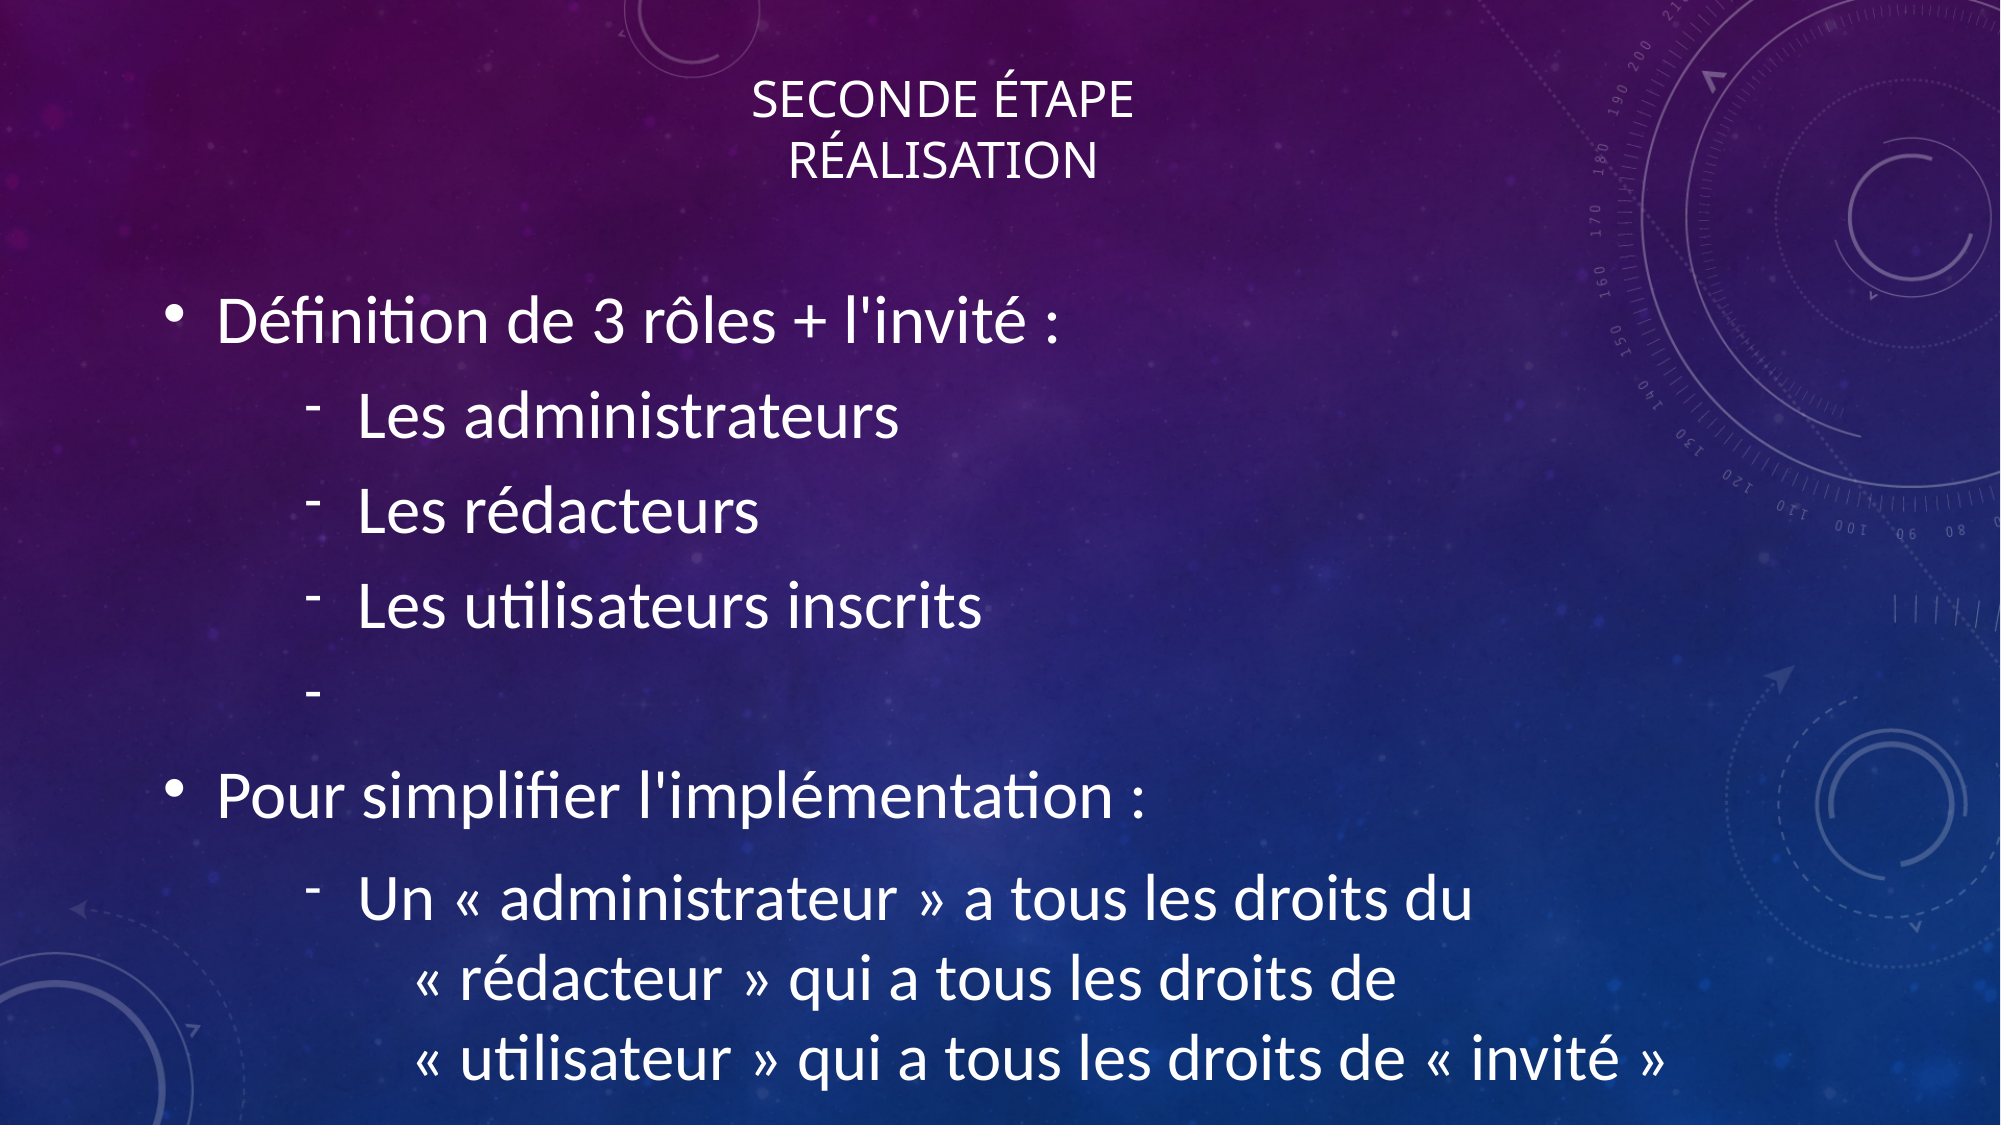

# Seconde étape Réalisation
Définition de 3 rôles + l'invité :
Les administrateurs
Les rédacteurs
Les utilisateurs inscrits
Pour simplifier l'implémentation :
Un « administrateur » a tous les droits du « rédacteur » qui a tous les droits de « utilisateur » qui a tous les droits de « invité »